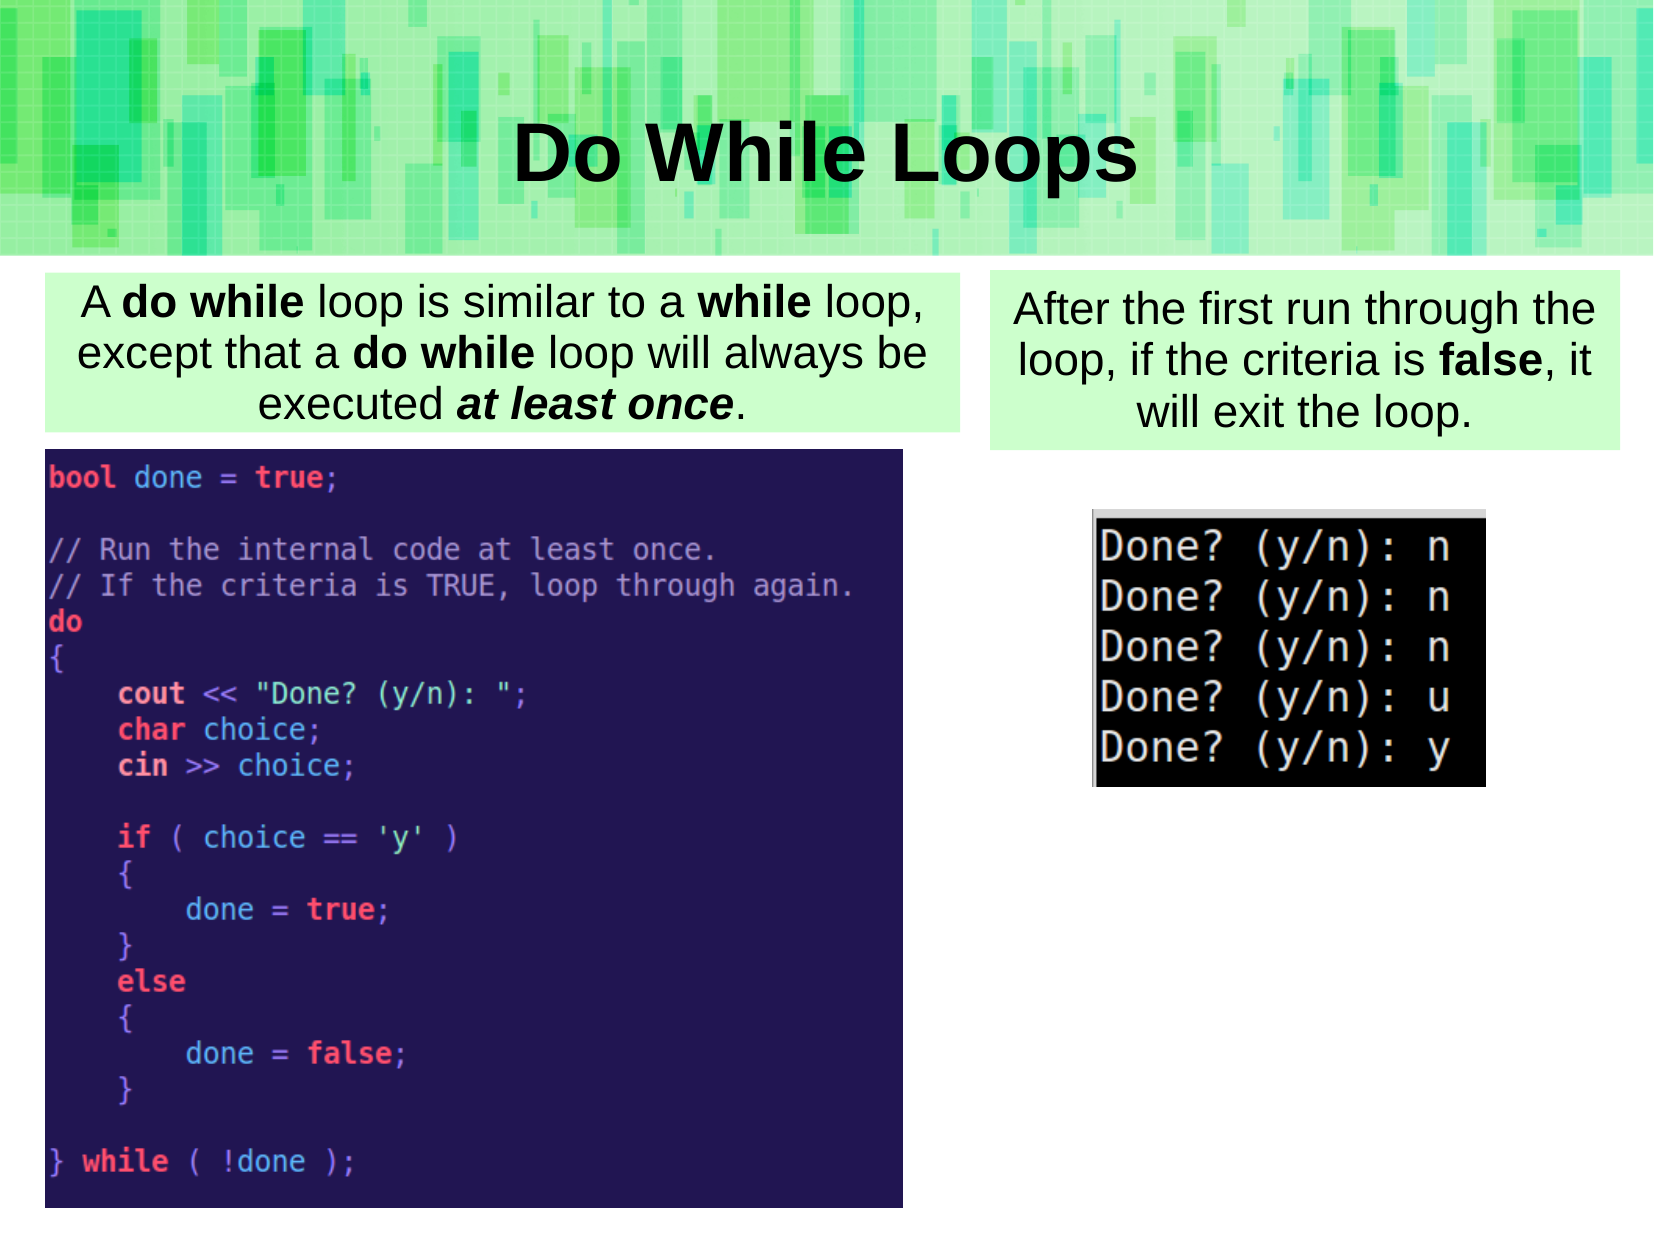

# Do While Loops
After the first run through the loop, if the criteria is false, it will exit the loop.
A do while loop is similar to a while loop, except that a do while loop will always be executed at least once.
“while not done”